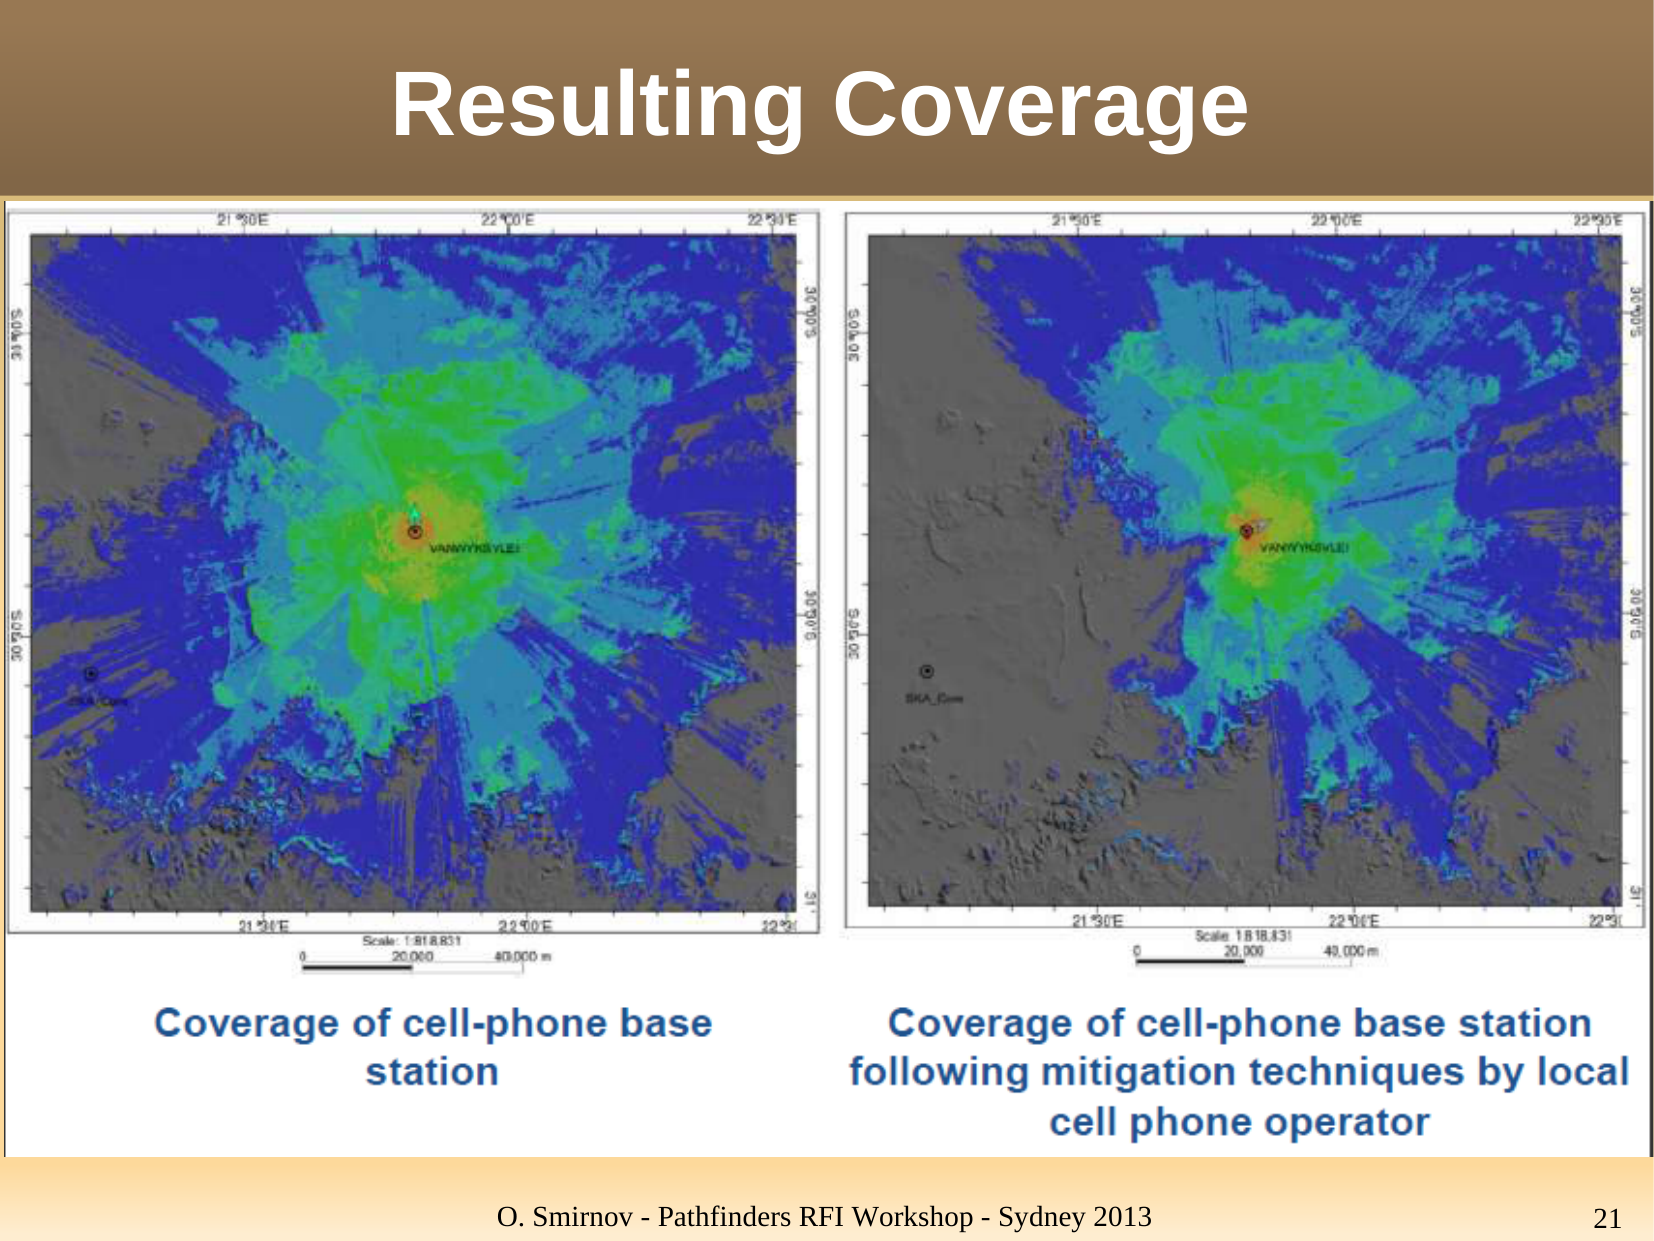

# Resulting Coverage
O. Smirnov - Pathfinders RFI Workshop - Sydney 2013
21